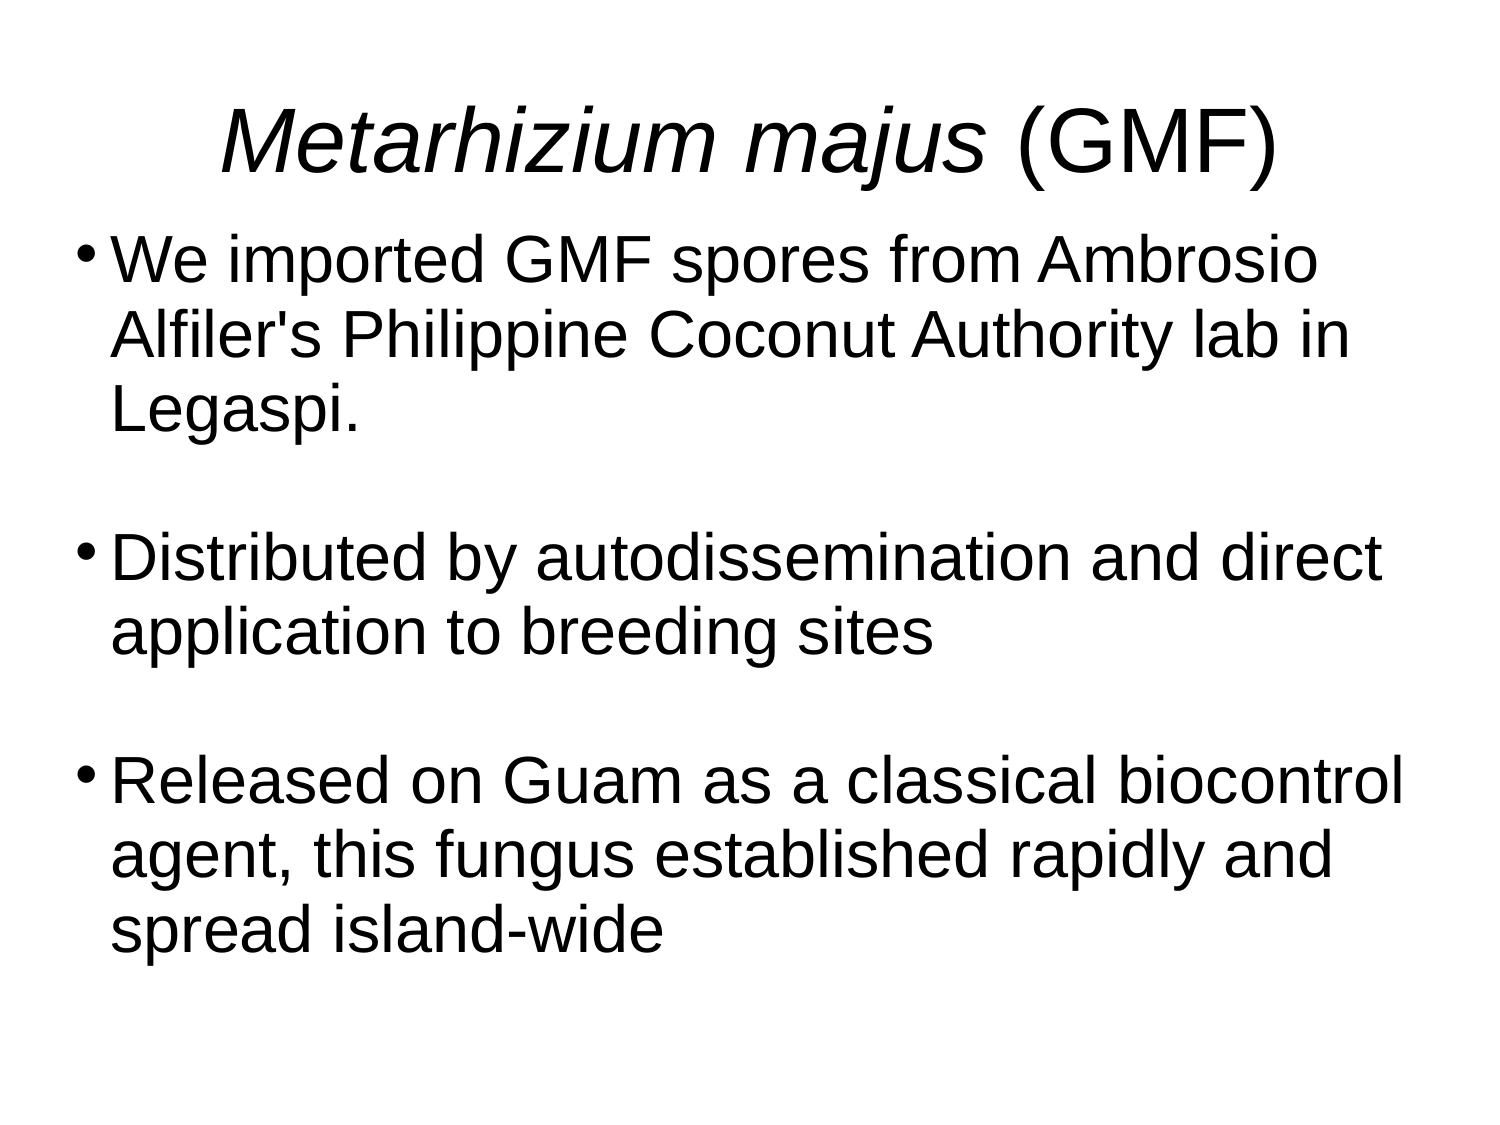

# Metarhizium majus (GMF)
We imported GMF spores from Ambrosio Alfiler's Philippine Coconut Authority lab in Legaspi.
Distributed by autodissemination and direct application to breeding sites
Released on Guam as a classical biocontrol agent, this fungus established rapidly and spread island-wide